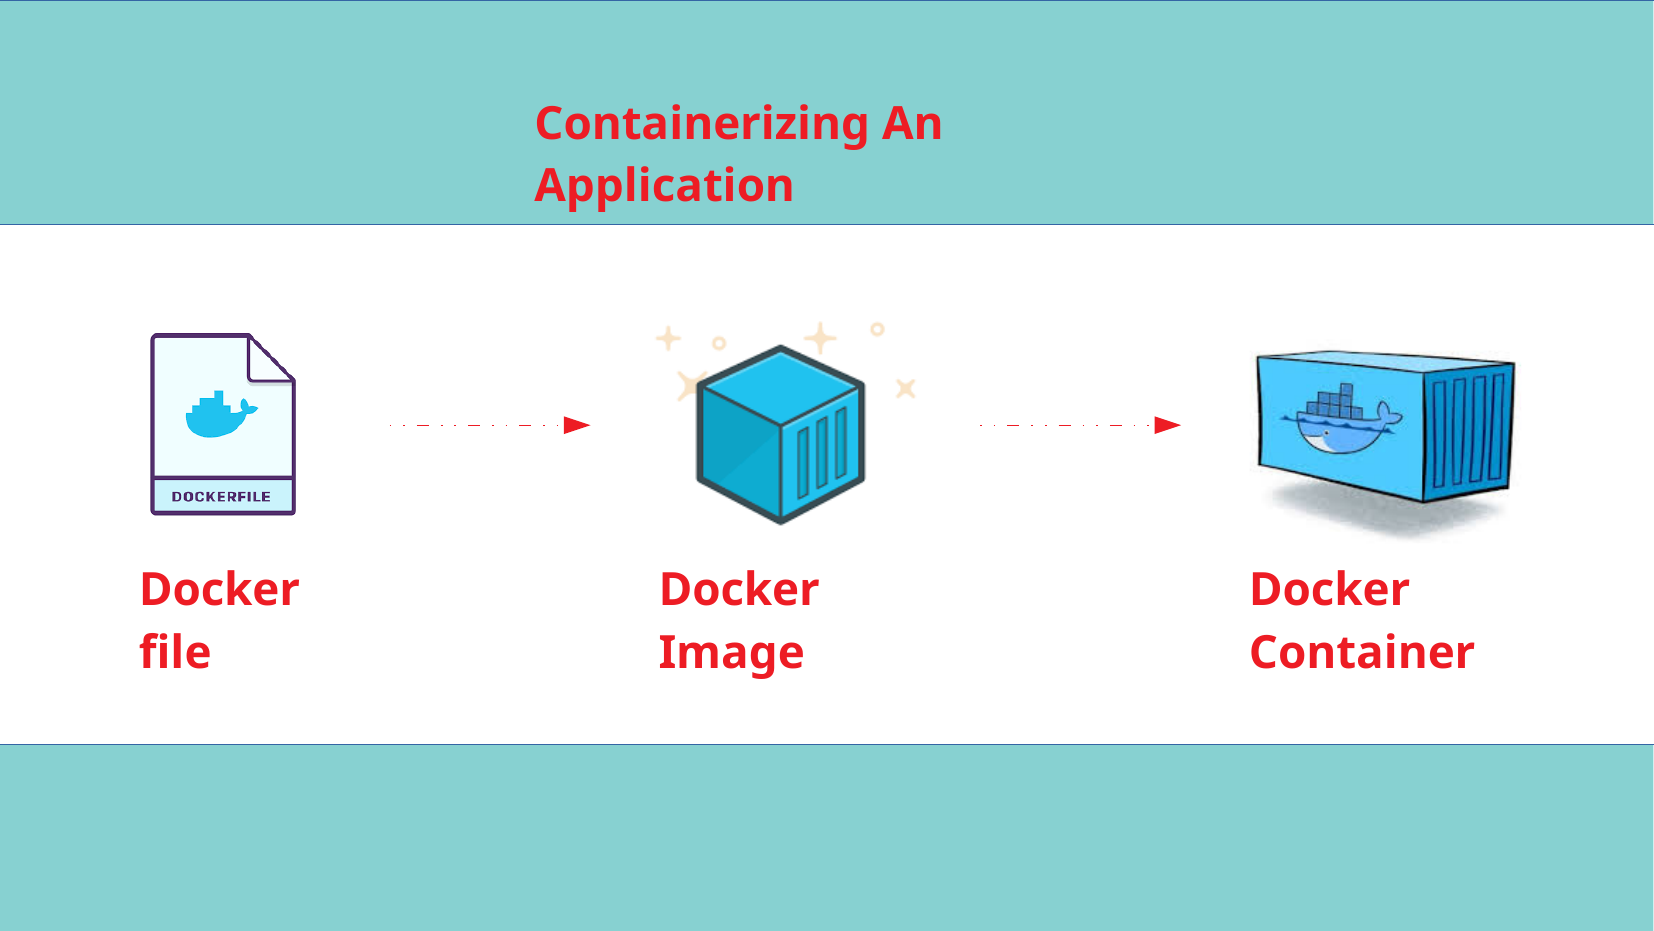

Containerizing An Application
Dockerfile
Docker Image
Docker Container